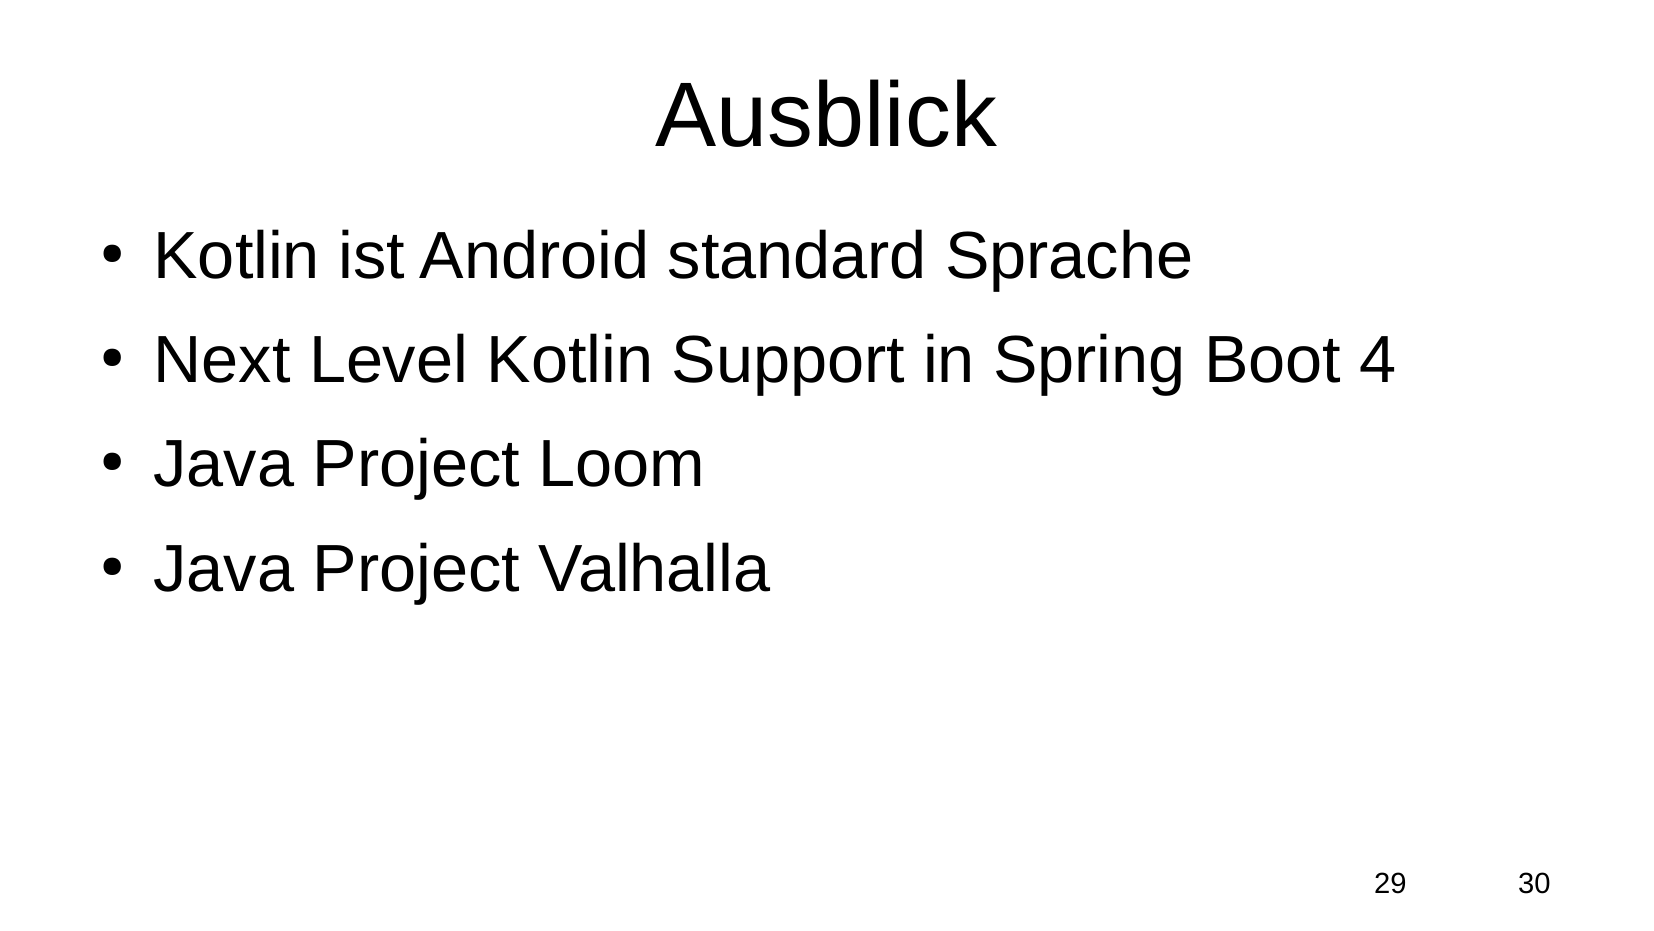

# Ausblick
Kotlin ist Android standard Sprache
Next Level Kotlin Support in Spring Boot 4
Java Project Loom
Java Project Valhalla